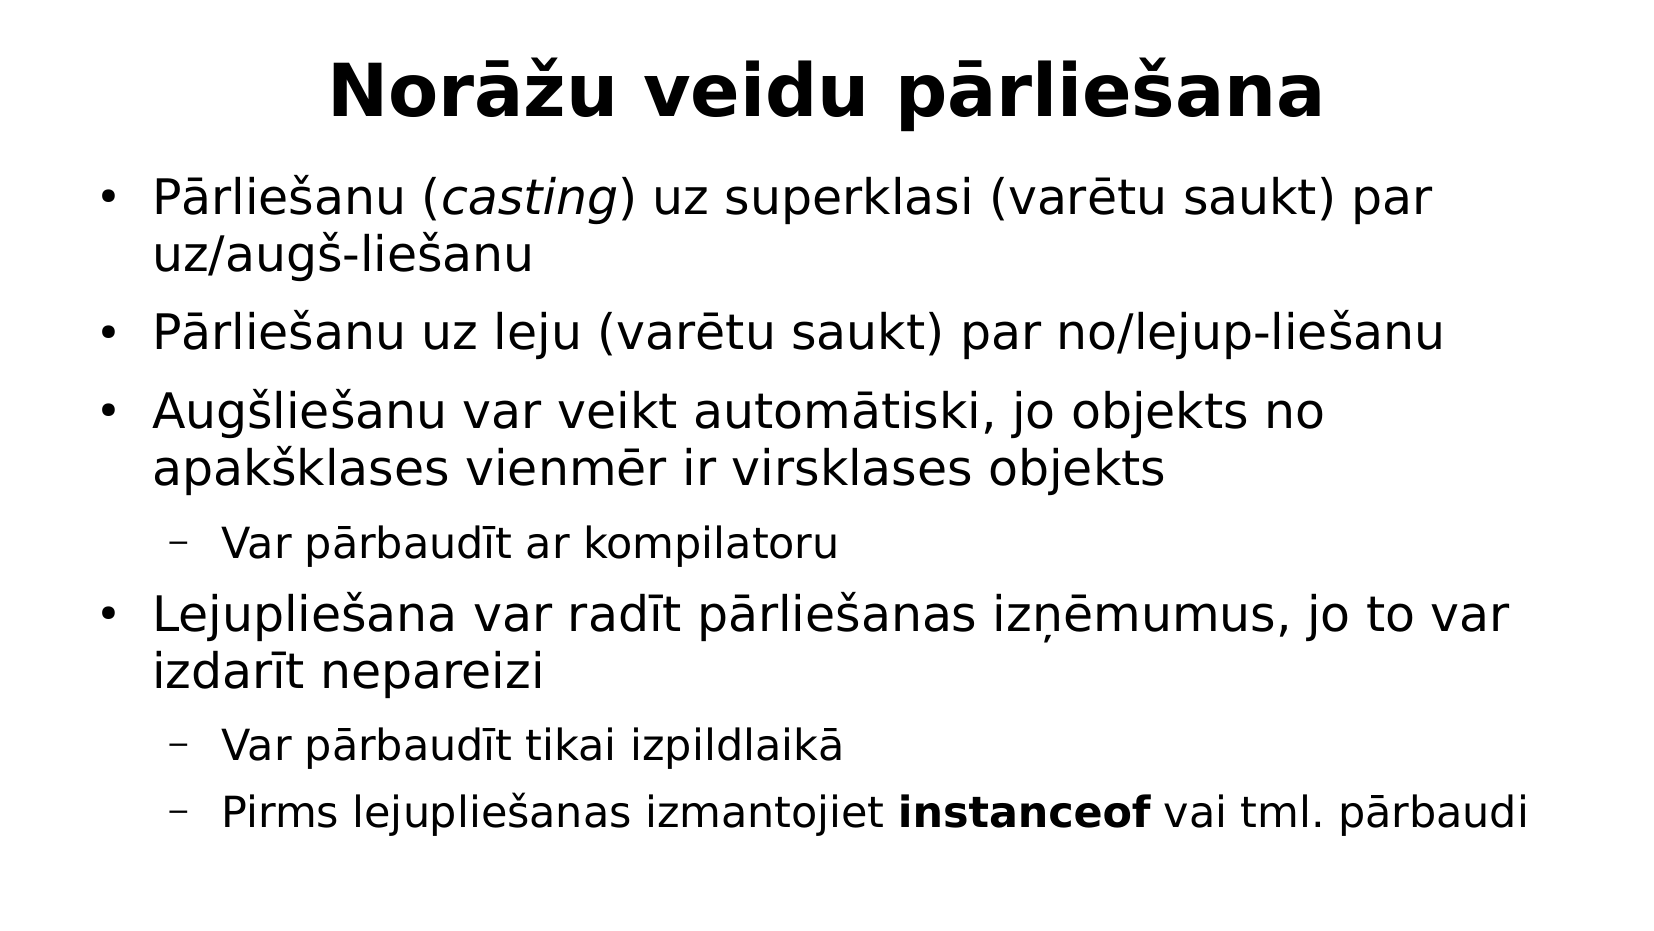

# Norāžu veidu pārliešana
Pārliešanu (casting) uz superklasi (varētu saukt) par uz/augš-liešanu
Pārliešanu uz leju (varētu saukt) par no/lejup-liešanu
Augšliešanu var veikt automātiski, jo objekts no apakšklases vienmēr ir virsklases objekts
Var pārbaudīt ar kompilatoru
Lejupliešana var radīt pārliešanas izņēmumus, jo to var izdarīt nepareizi
Var pārbaudīt tikai izpildlaikā
Pirms lejupliešanas izmantojiet instanceof vai tml. pārbaudi